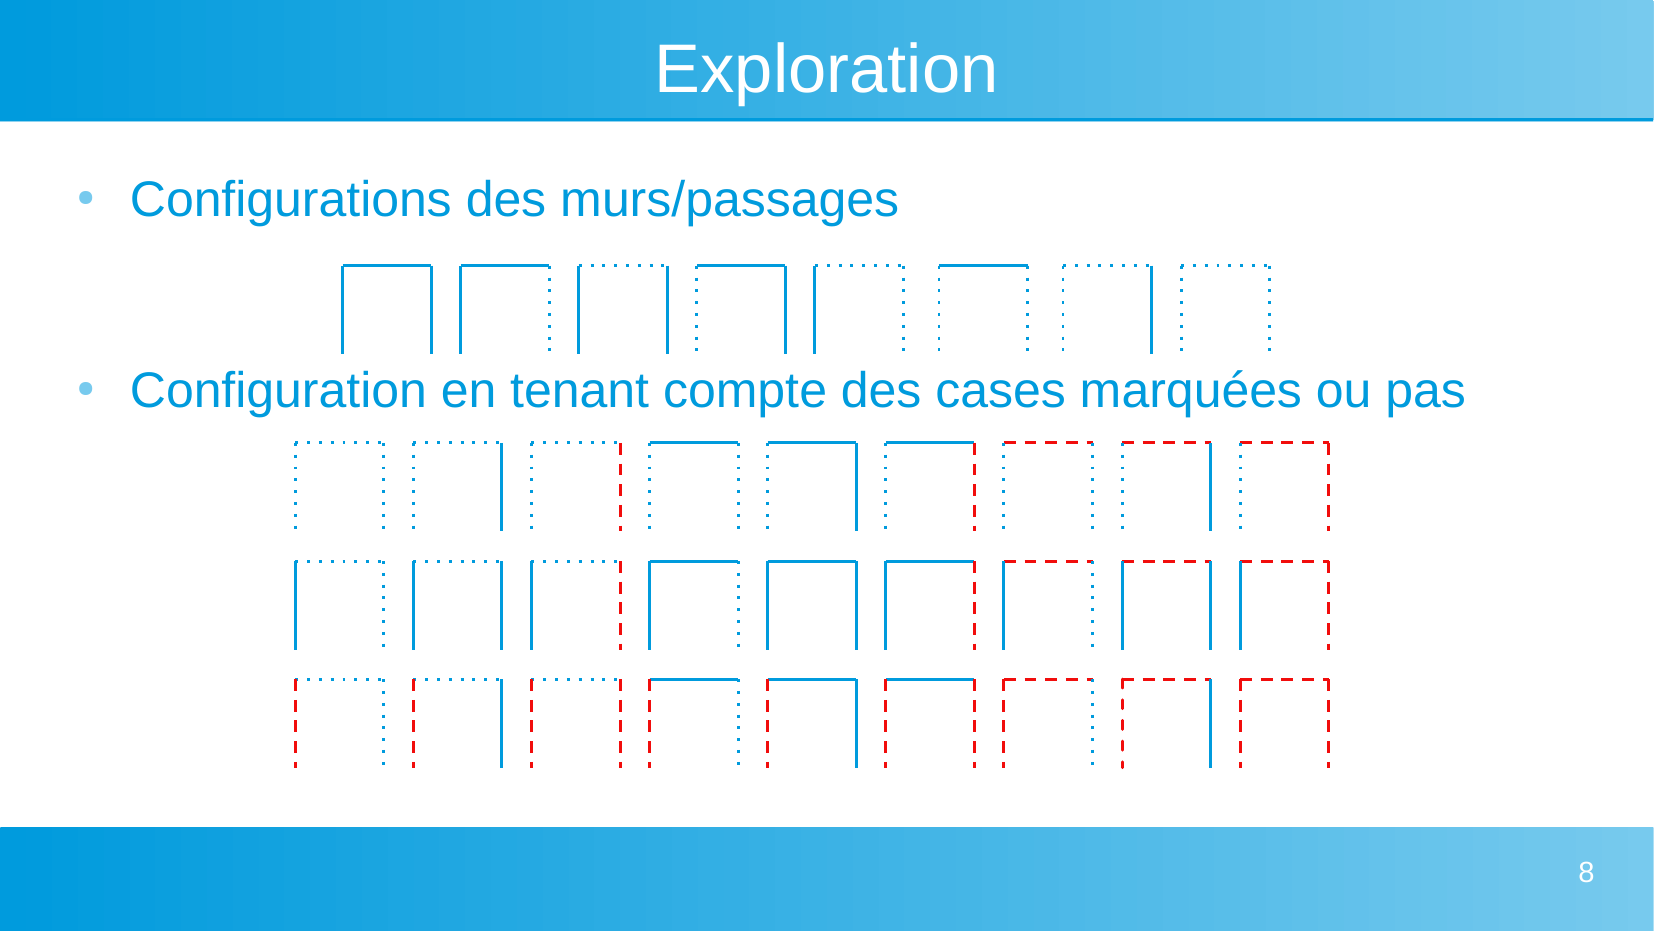

Exploration
# Configurations des murs/passages
Configuration en tenant compte des cases marquées ou pas
8